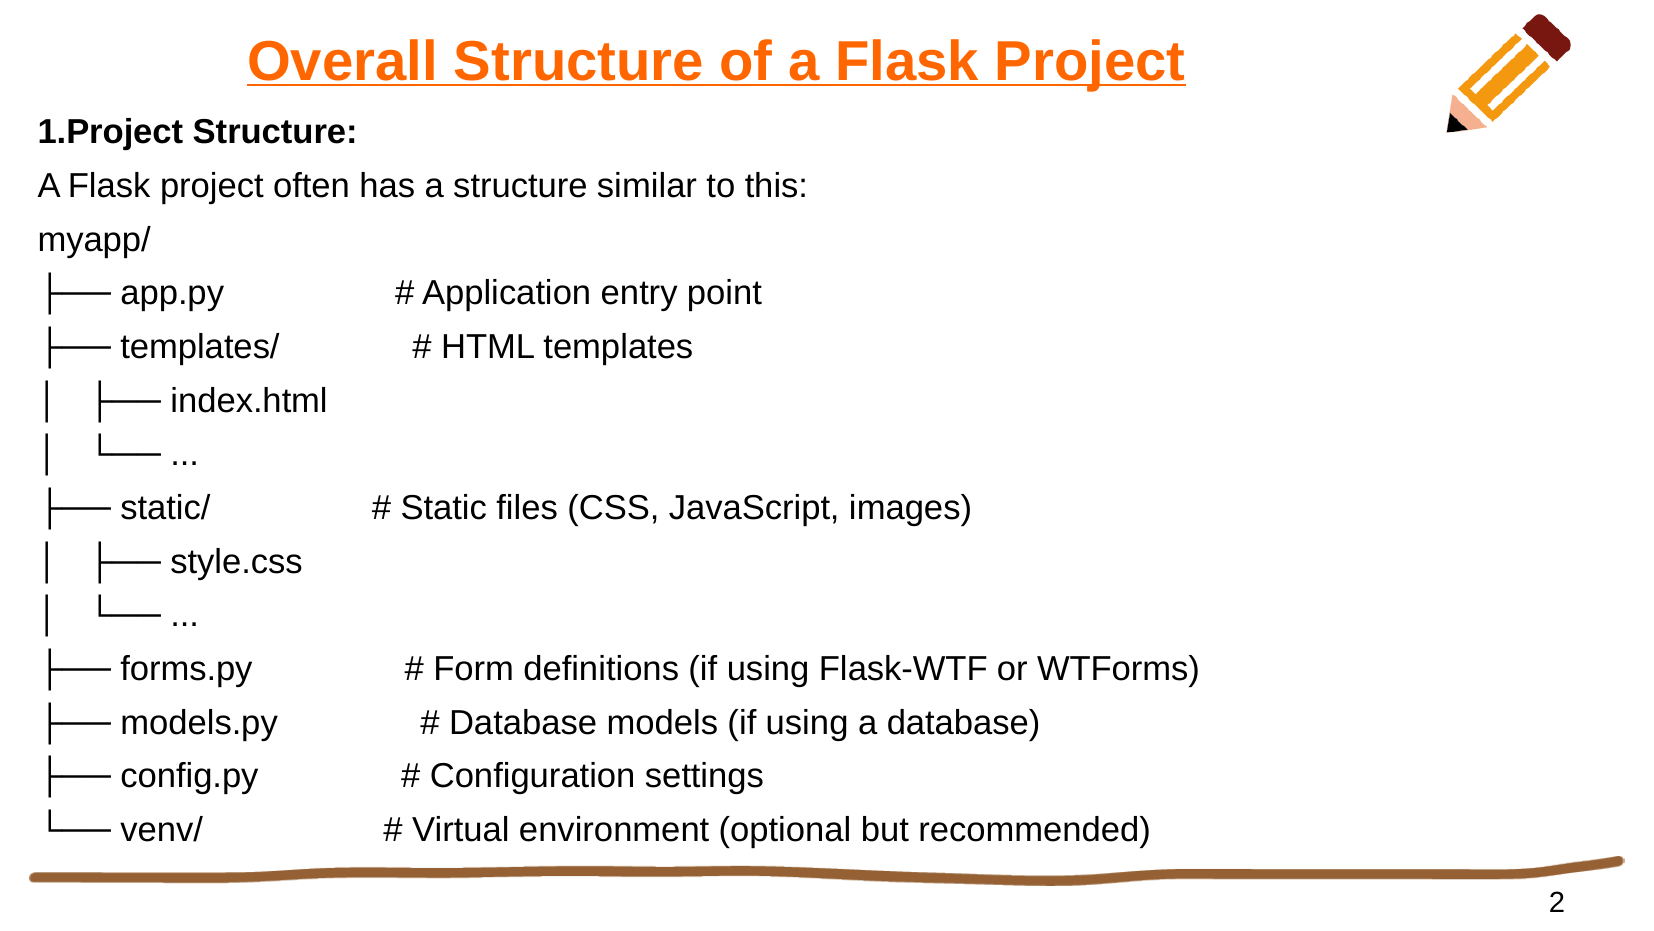

# Overall Structure of a Flask Project
1.Project Structure:
A Flask project often has a structure similar to this:
myapp/
├── app.py # Application entry point
├── templates/ # HTML templates
│ ├── index.html
│ └── ...
├── static/ # Static files (CSS, JavaScript, images)
│ ├── style.css
│ └── ...
├── forms.py # Form definitions (if using Flask-WTF or WTForms)
├── models.py # Database models (if using a database)
├── config.py # Configuration settings
└── venv/ # Virtual environment (optional but recommended)
2